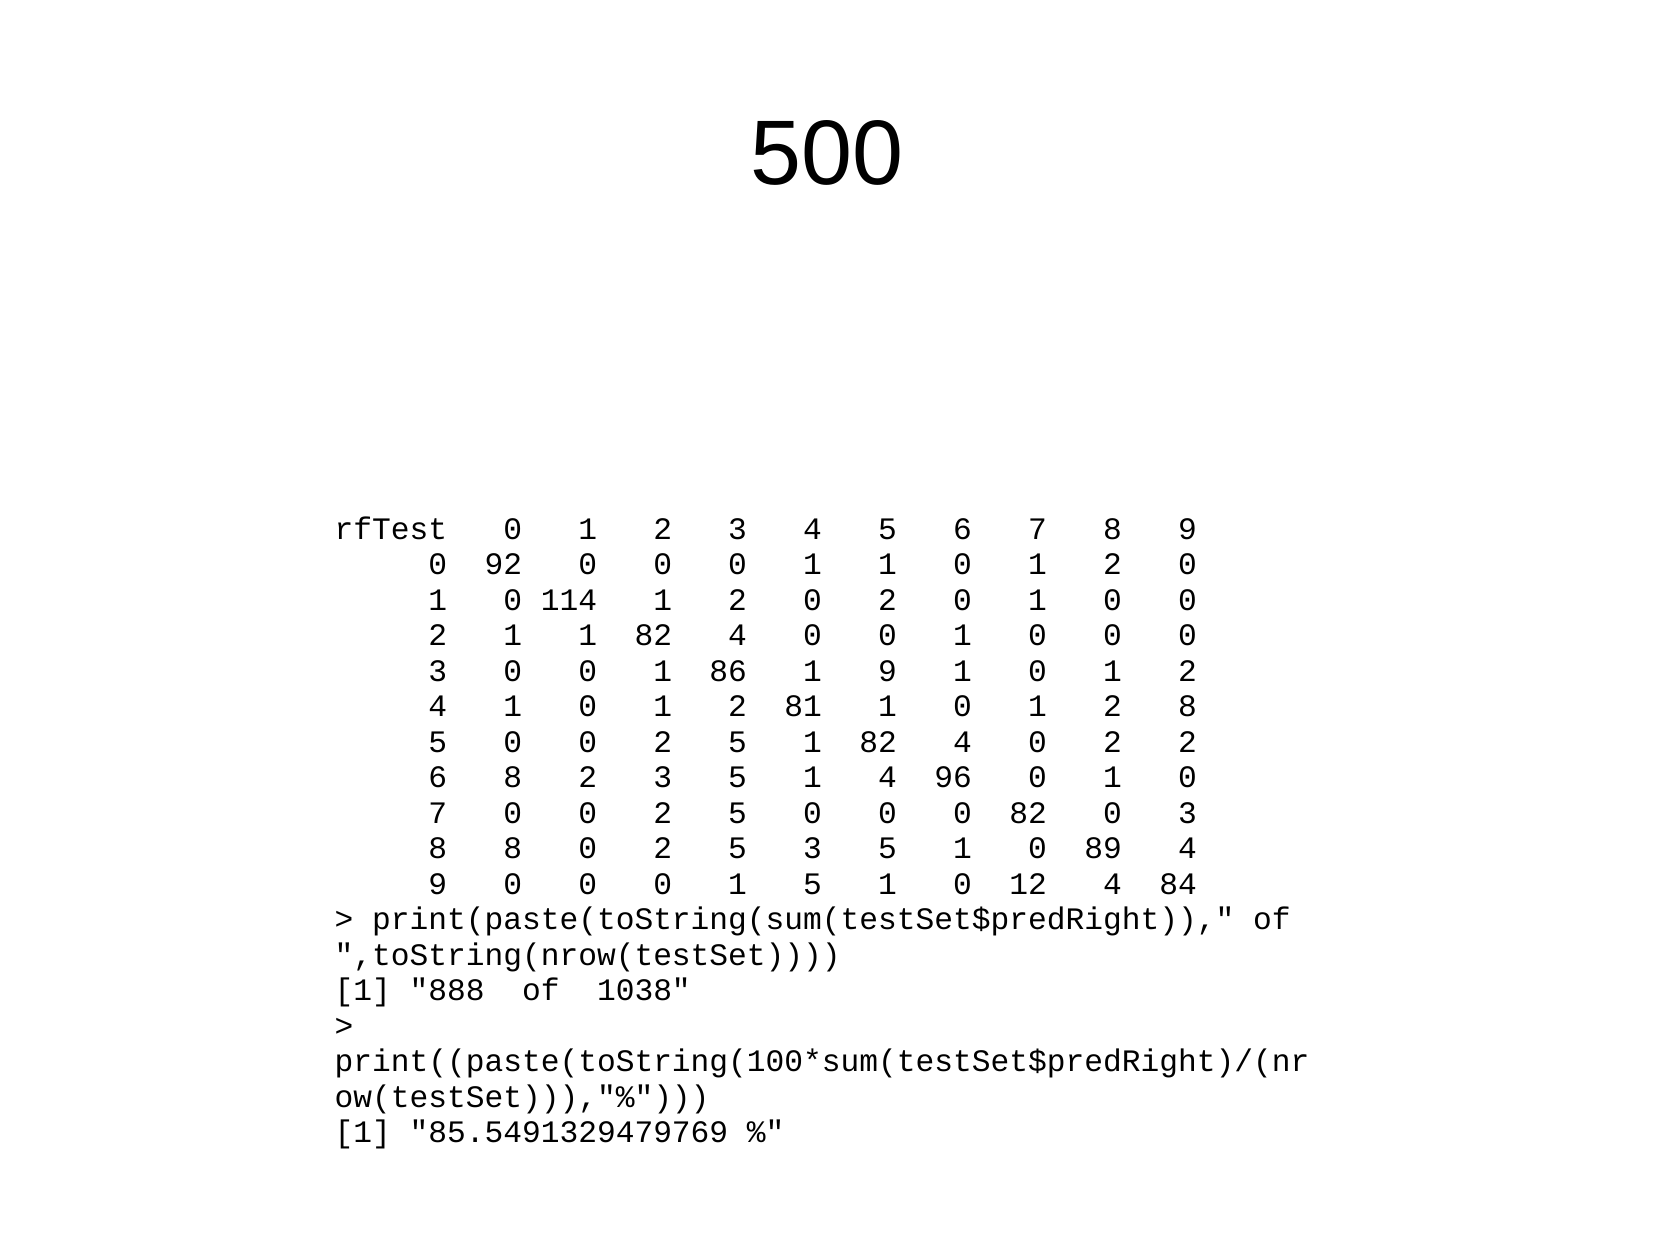

# 500
rfTest 0 1 2 3 4 5 6 7 8 9
 0 92 0 0 0 1 1 0 1 2 0
 1 0 114 1 2 0 2 0 1 0 0
 2 1 1 82 4 0 0 1 0 0 0
 3 0 0 1 86 1 9 1 0 1 2
 4 1 0 1 2 81 1 0 1 2 8
 5 0 0 2 5 1 82 4 0 2 2
 6 8 2 3 5 1 4 96 0 1 0
 7 0 0 2 5 0 0 0 82 0 3
 8 8 0 2 5 3 5 1 0 89 4
 9 0 0 0 1 5 1 0 12 4 84
> print(paste(toString(sum(testSet$predRight))," of ",toString(nrow(testSet))))
[1] "888 of 1038"
> print((paste(toString(100*sum(testSet$predRight)/(nrow(testSet))),"%")))
[1] "85.5491329479769 %"